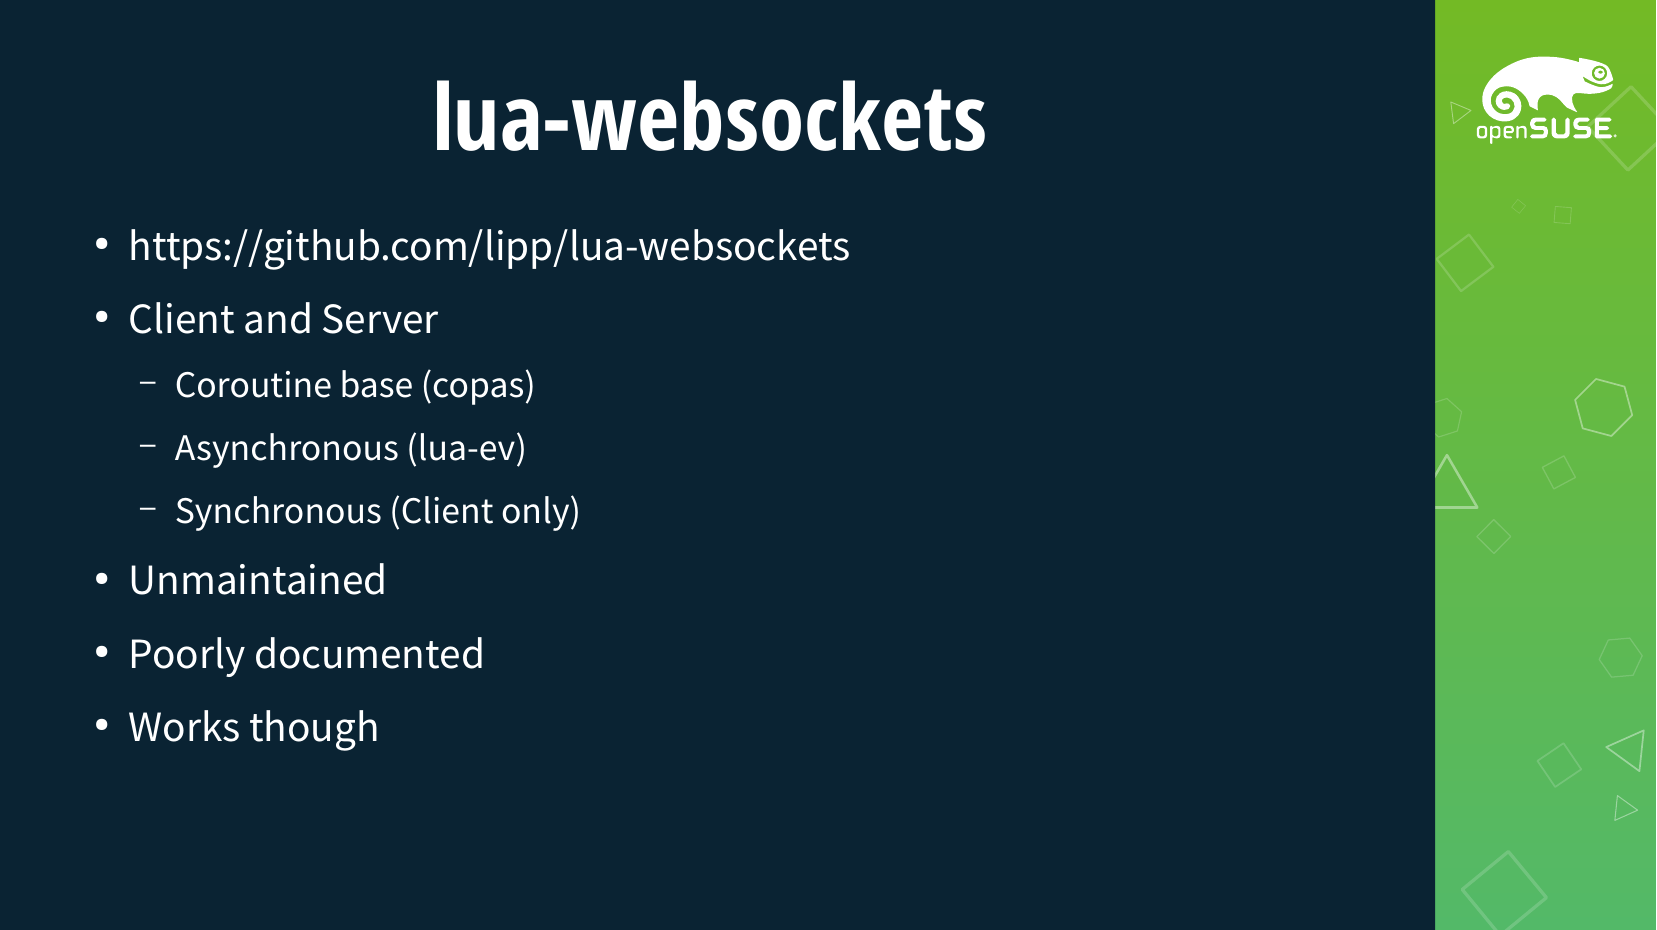

# lua-websockets
https://github.com/lipp/lua-websockets
Client and Server
Coroutine base (copas)
Asynchronous (lua-ev)
Synchronous (Client only)
Unmaintained
Poorly documented
Works though